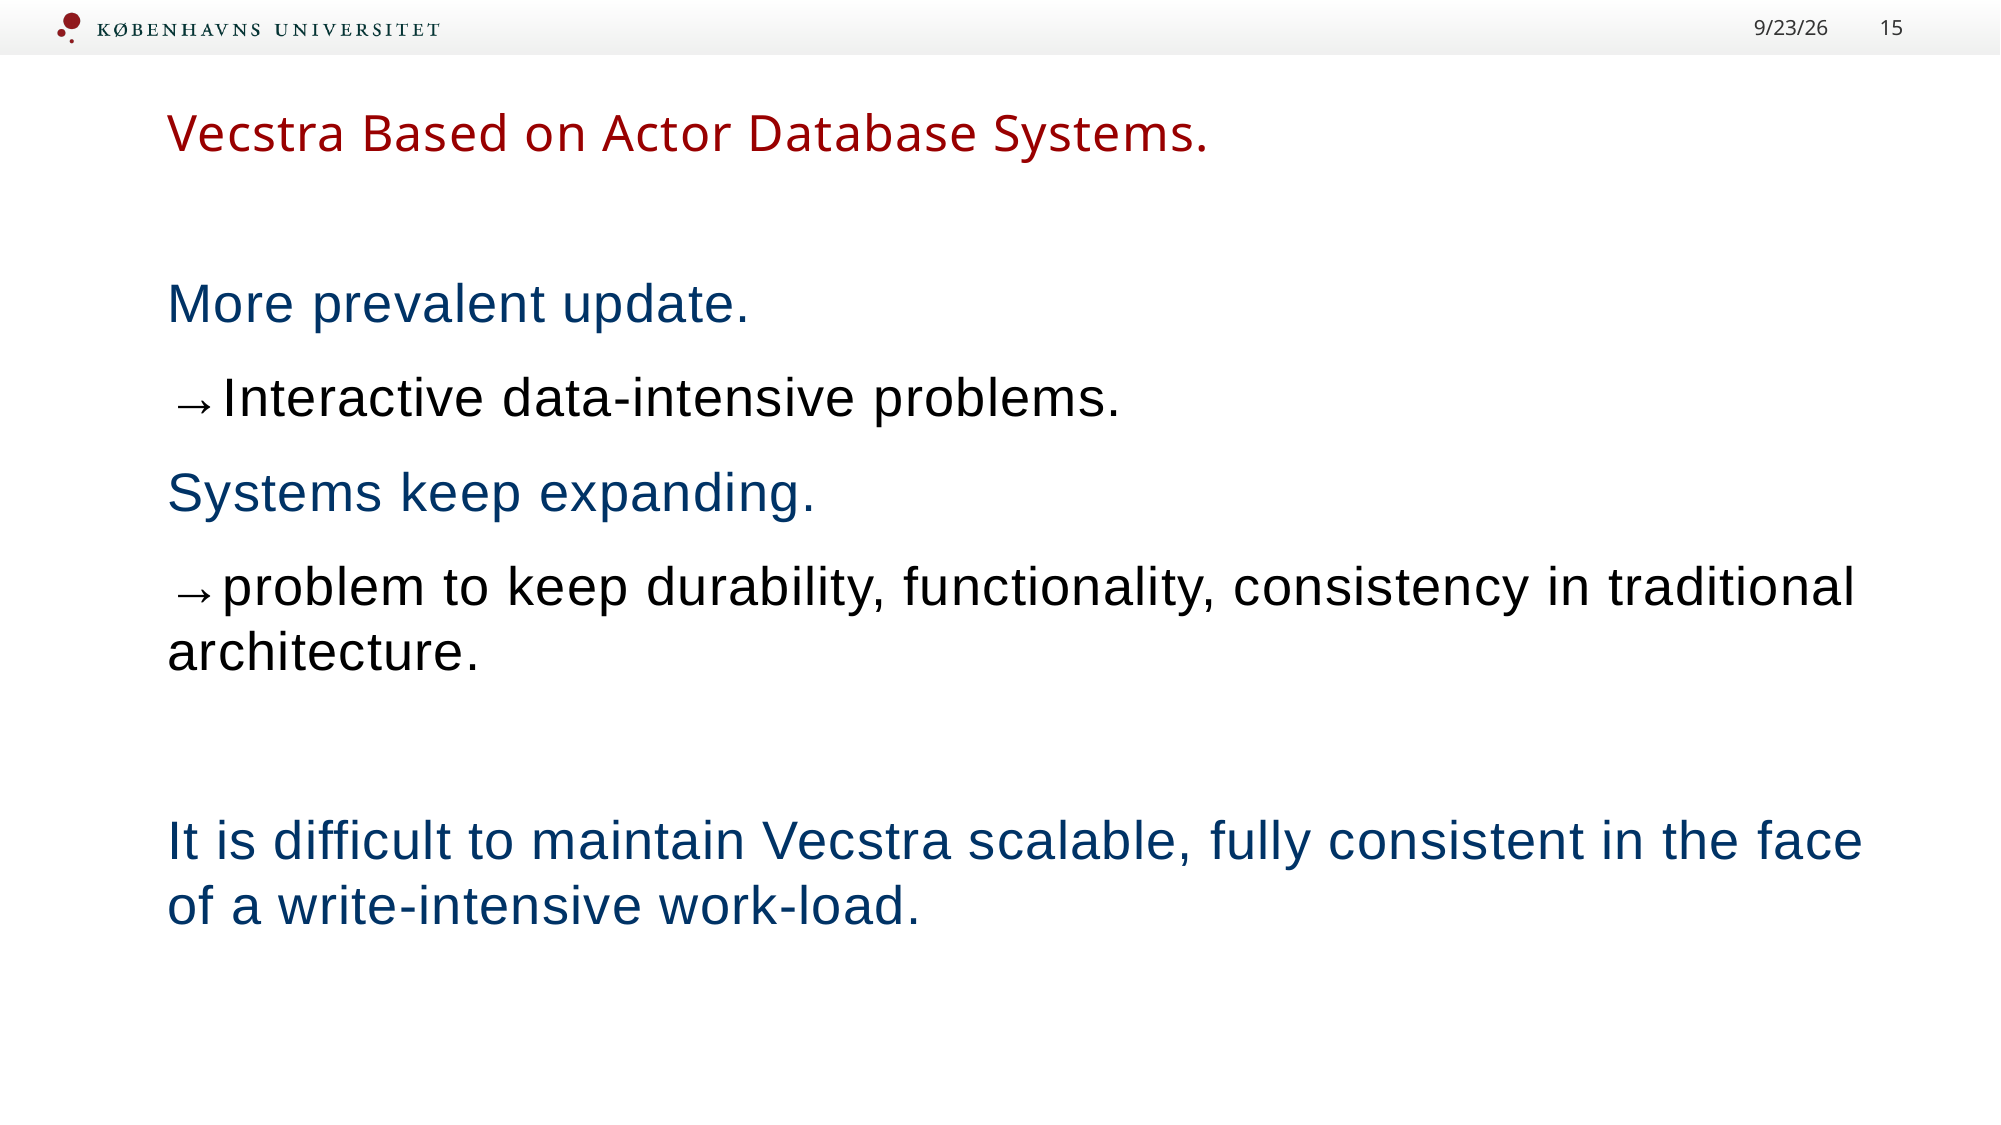

#
Vecstra Based on Actor Database Systems.
More prevalent update.
→Interactive data-intensive problems.
Systems keep expanding.
→problem to keep durability, functionality, consistency in traditional architecture.
It is difficult to maintain Vecstra scalable, fully consistent in the face of a write-intensive work-load.